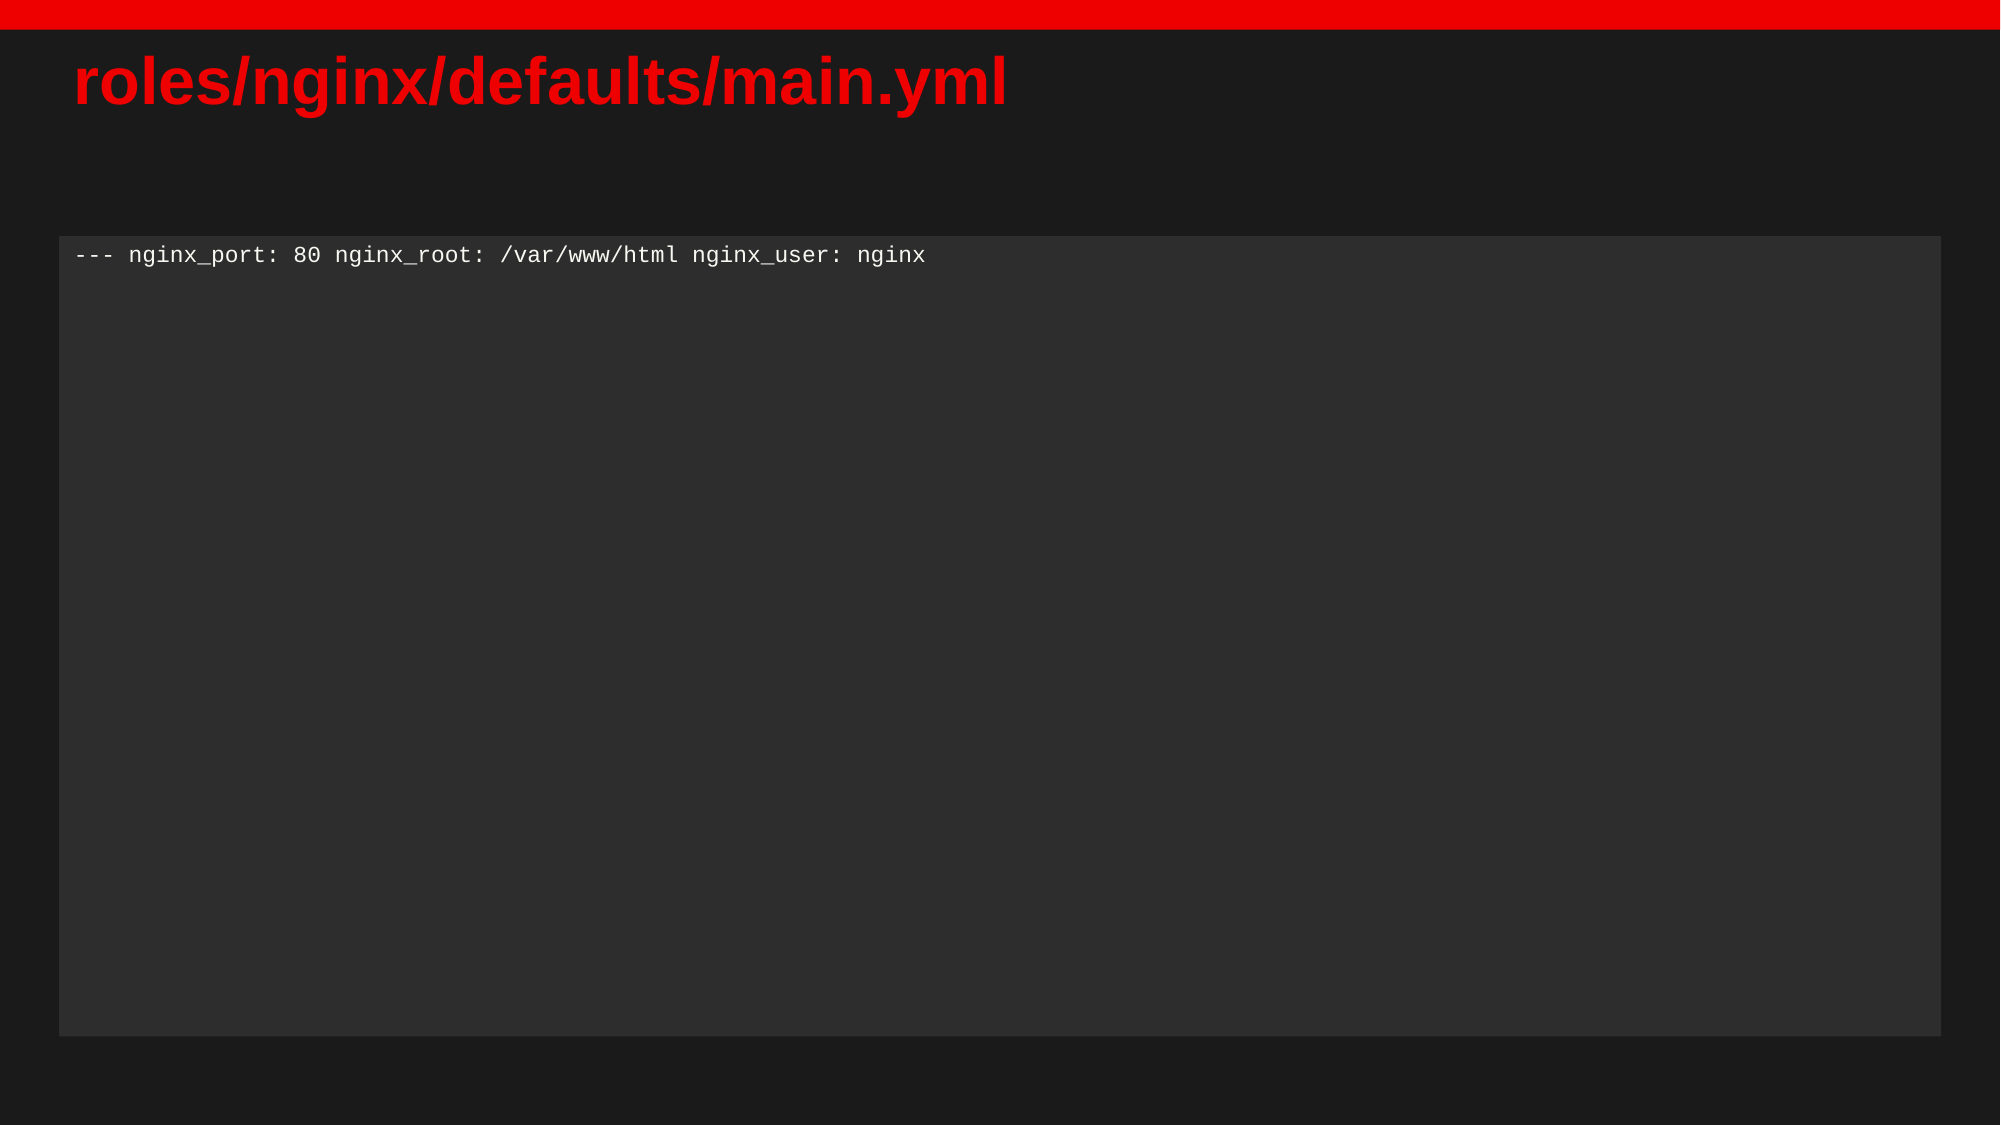

roles/nginx/defaults/main.yml
--- nginx_port: 80 nginx_root: /var/www/html nginx_user: nginx